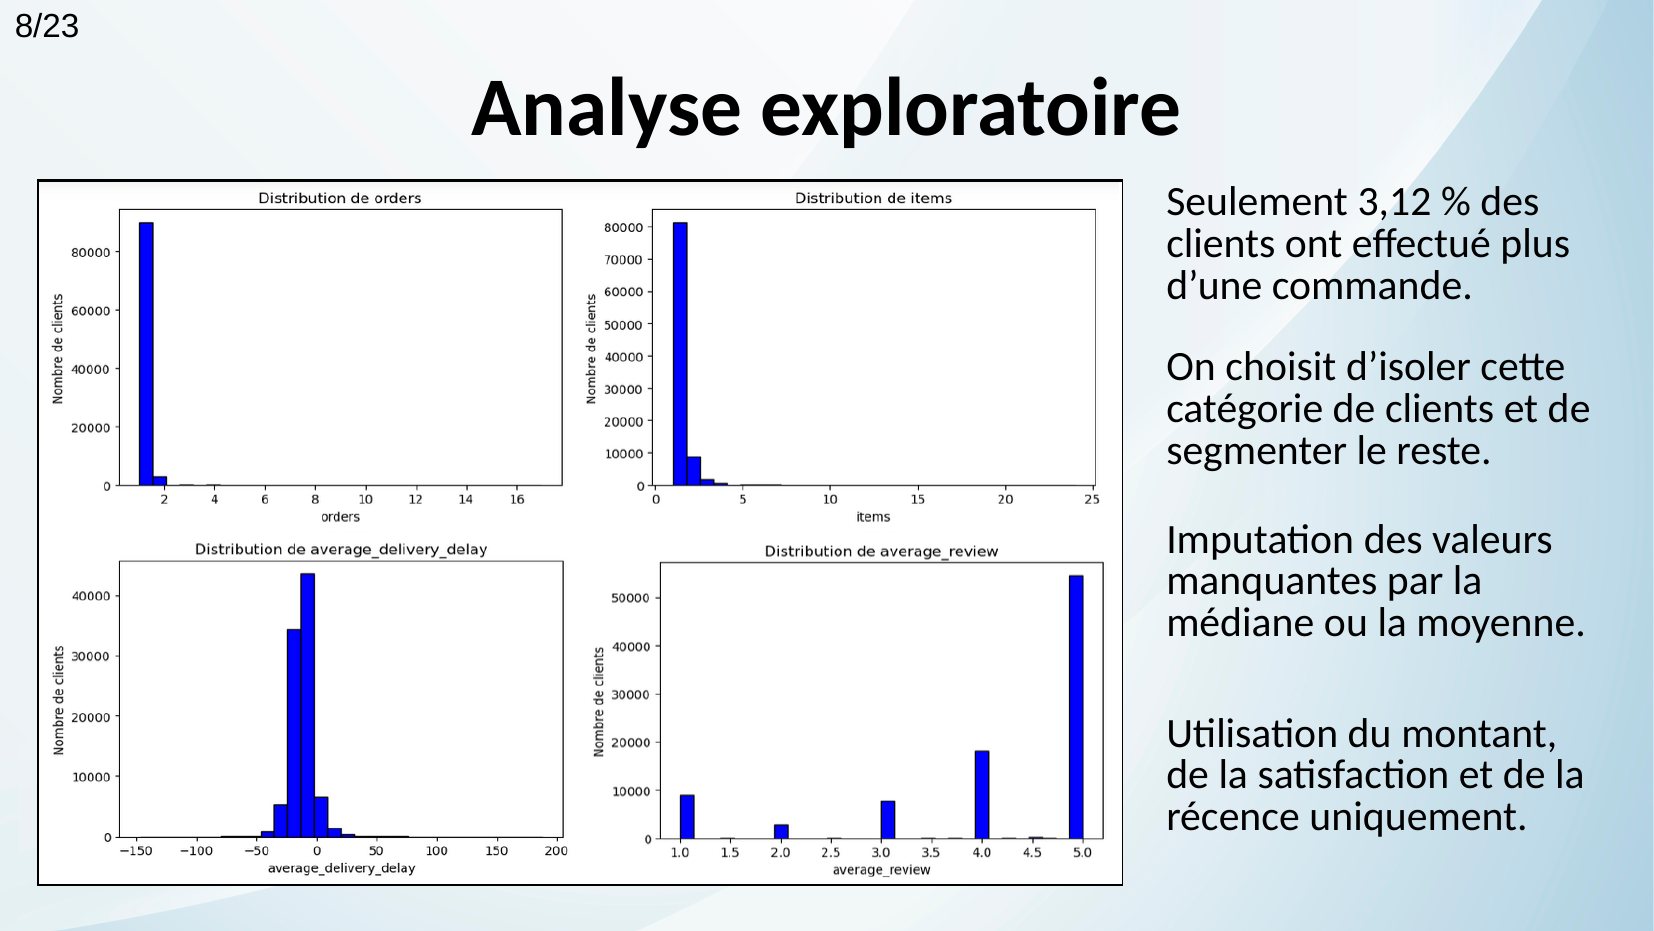

8/23
# Analyse exploratoire
Seulement 3,12 % des clients ont effectué plus d’une commande.
On choisit d’isoler cette
catégorie de clients et de segmenter le reste.
Imputation des valeurs manquantes par la médiane ou la moyenne.
Utilisation du montant, de la satisfaction et de la récence uniquement.